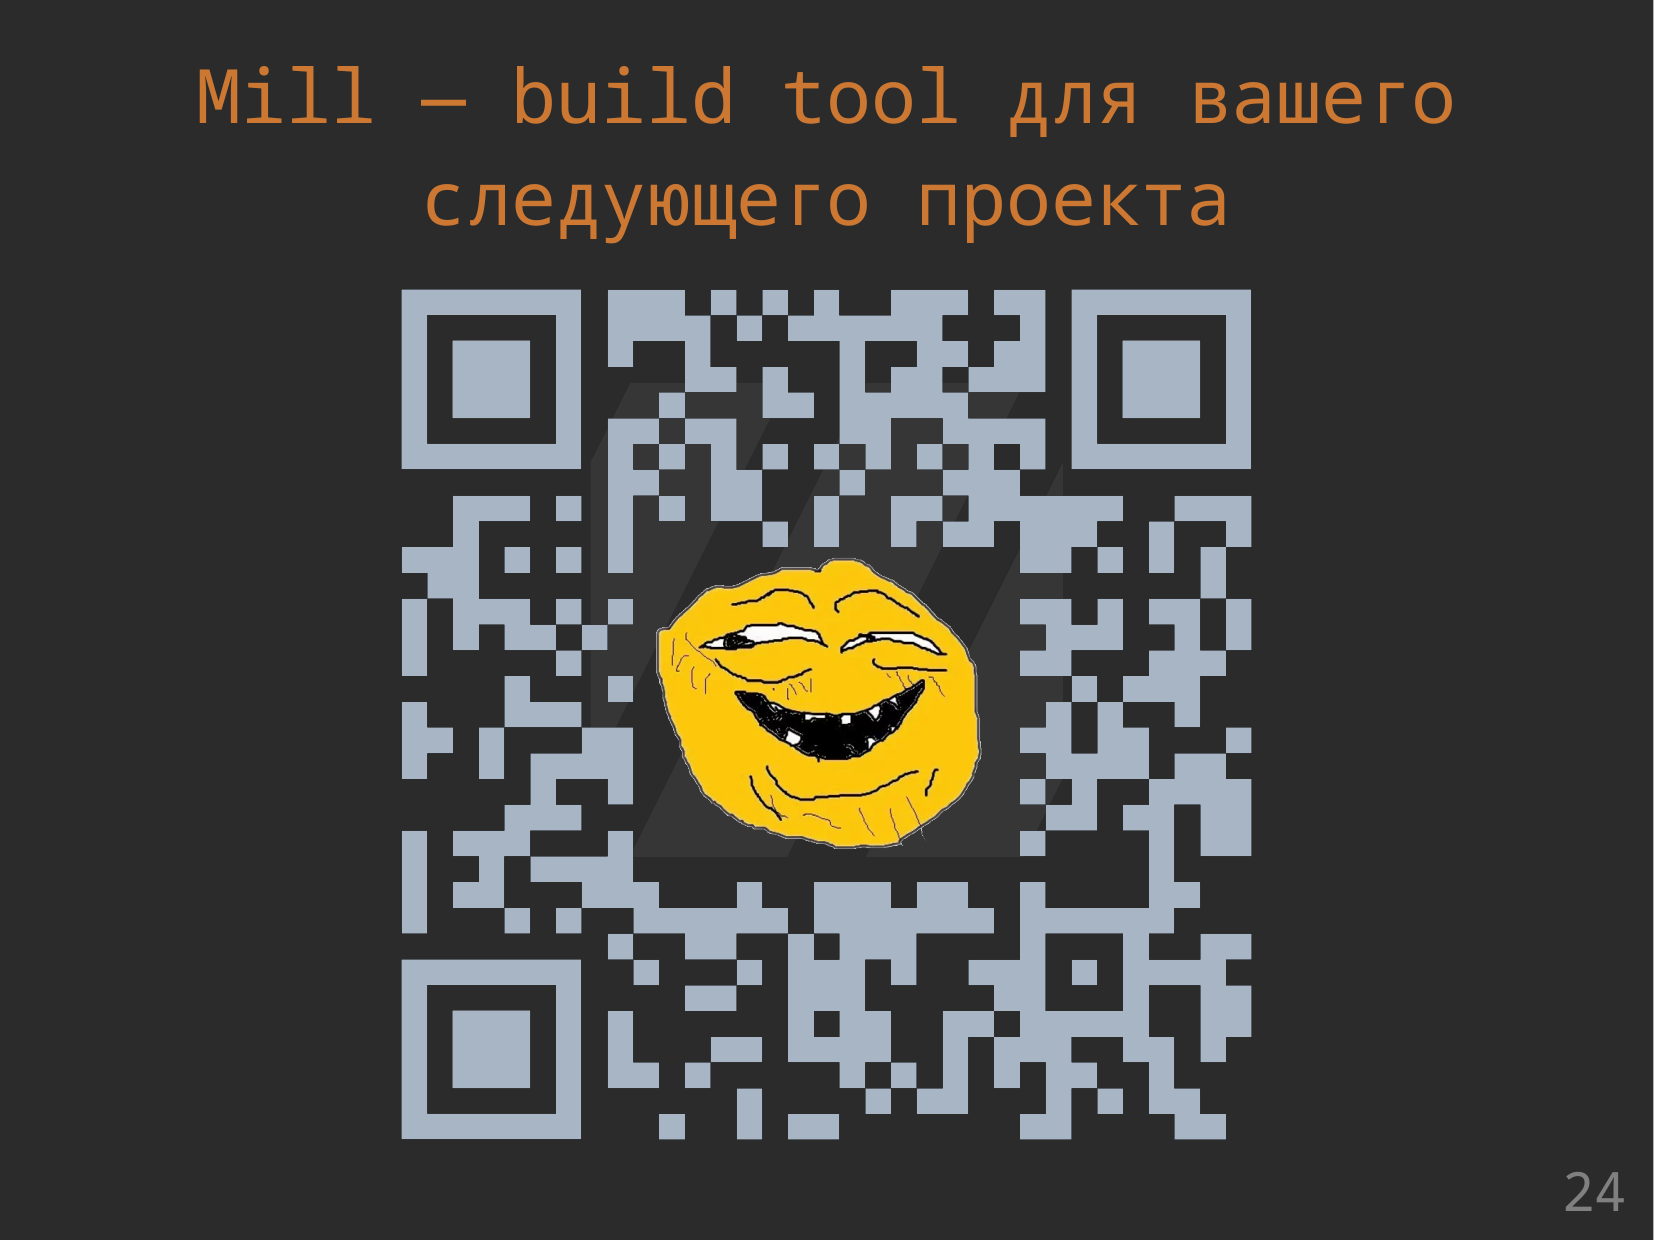

Mill — build tool для вашего следующего проекта
24